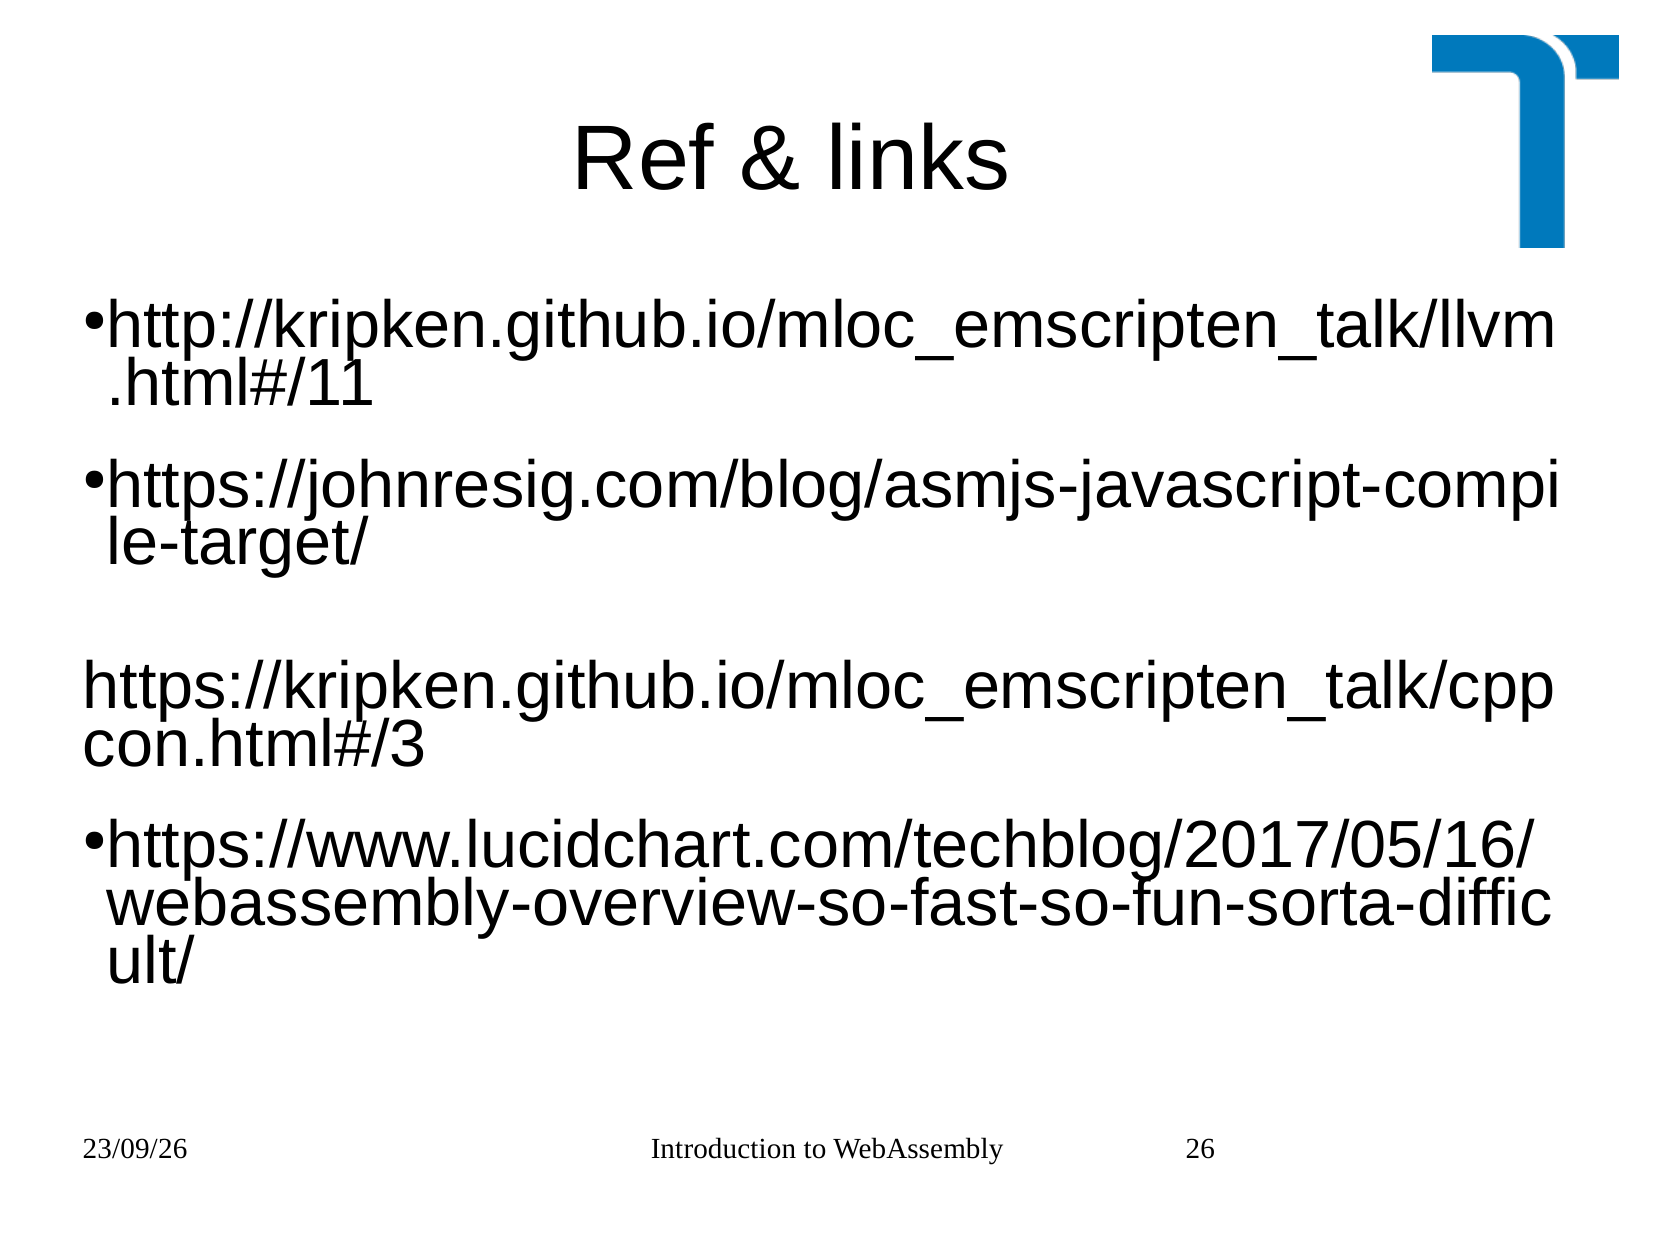

# Ref & links
http://kripken.github.io/mloc_emscripten_talk/llvm.html#/11
https://johnresig.com/blog/asmjs-javascript-compile-target/ https://kripken.github.io/mloc_emscripten_talk/cppcon.html#/3
https://www.lucidchart.com/techblog/2017/05/16/webassembly-overview-so-fast-so-fun-sorta-difficult/
Introduction to WebAssembly